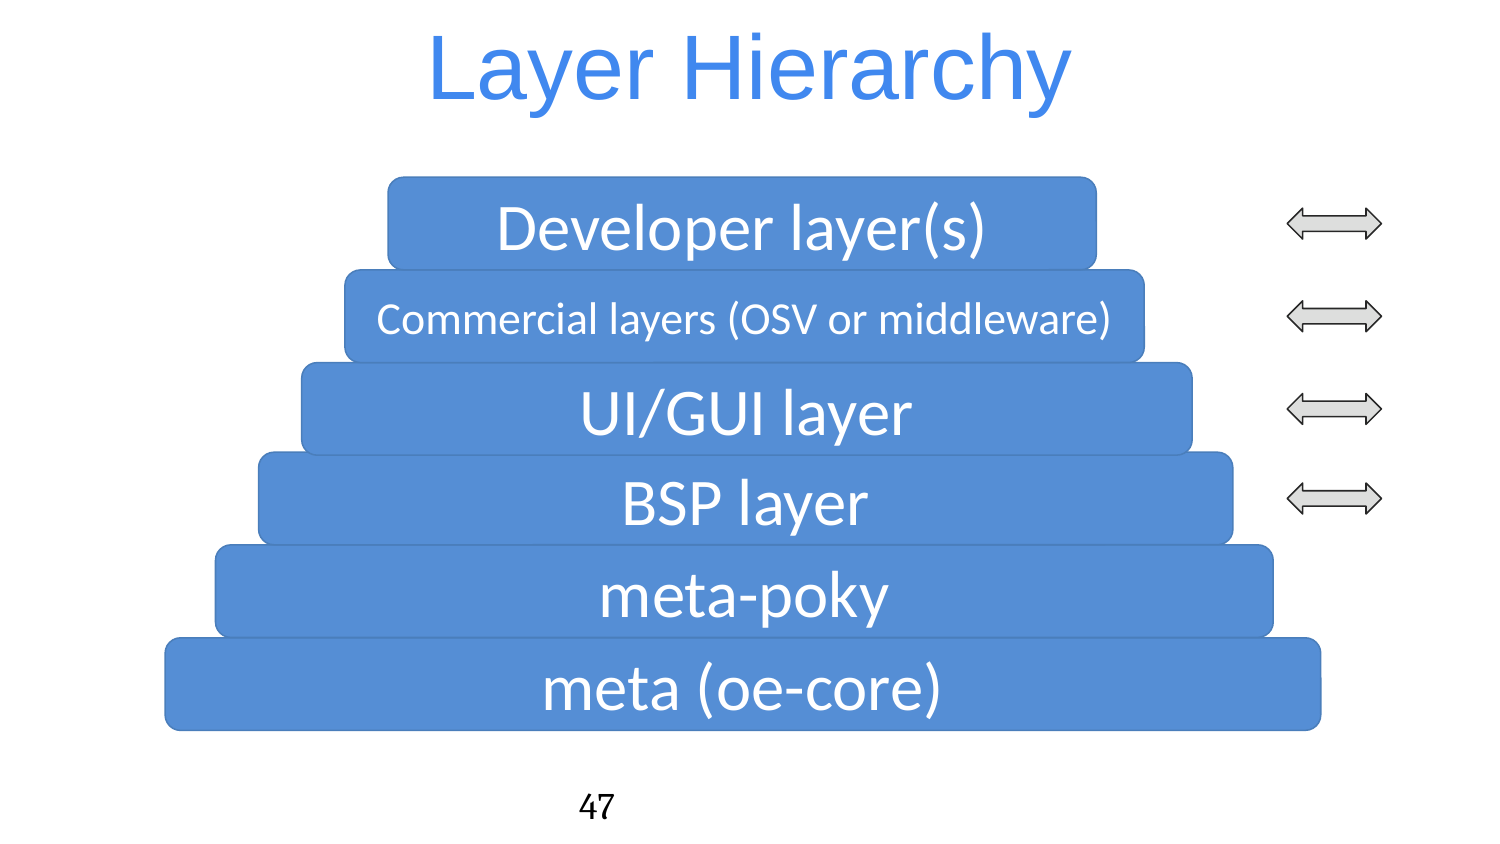

Layer Hierarchy
Developer layer(s)
Commercial layers (OSV or middleware)
UI/GUI layer
BSP layer
meta-poky
meta (oe-core)